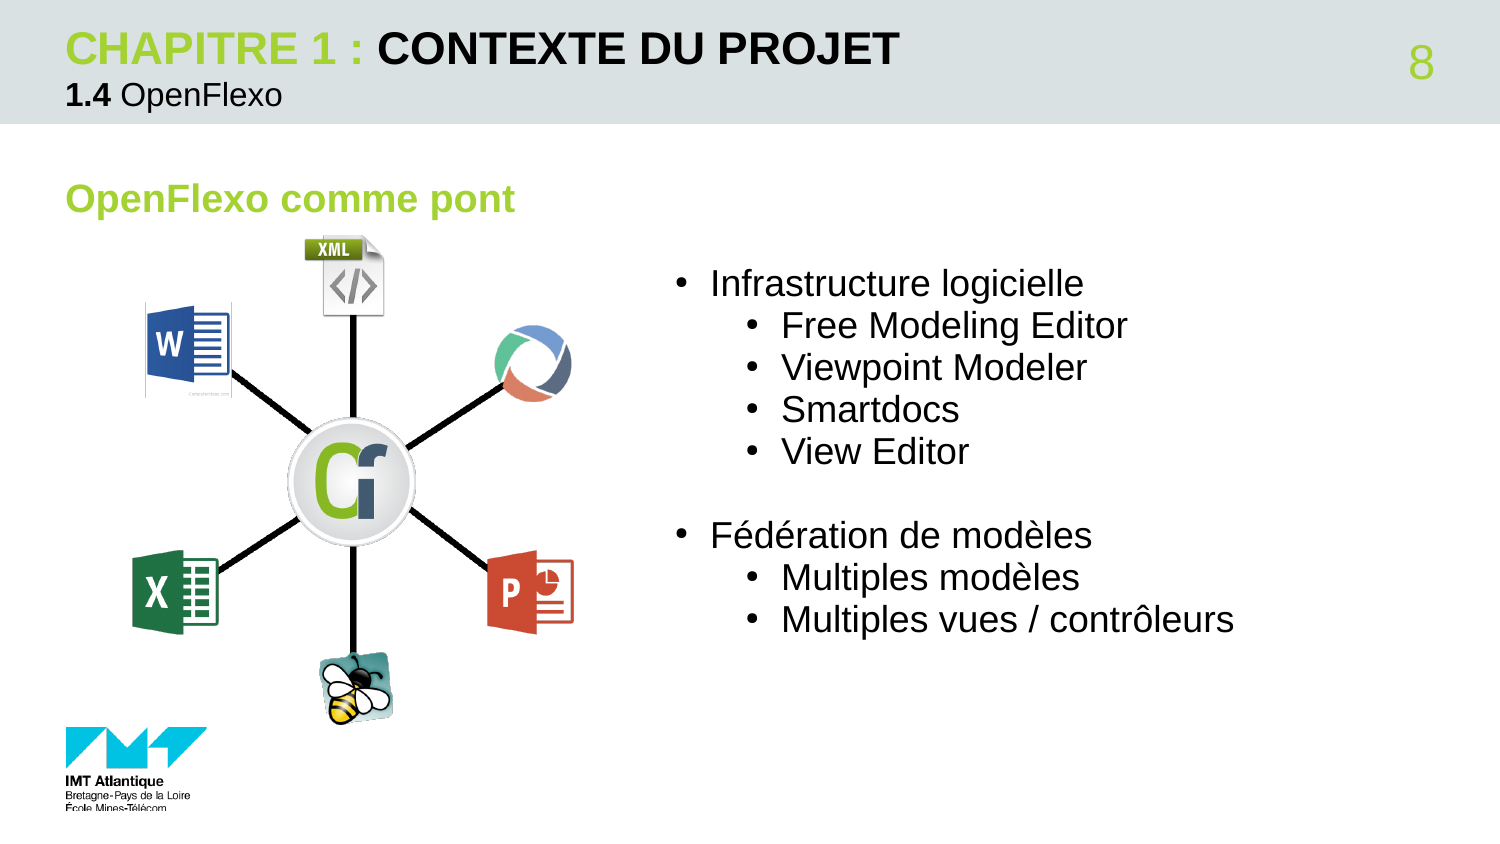

# CHAPITRE 1 : Contexte du projet
1.4 OpenFlexo
OpenFlexo comme pont
Infrastructure logicielle
Free Modeling Editor
Viewpoint Modeler
Smartdocs
View Editor
Fédération de modèles
Multiples modèles
Multiples vues / contrôleurs